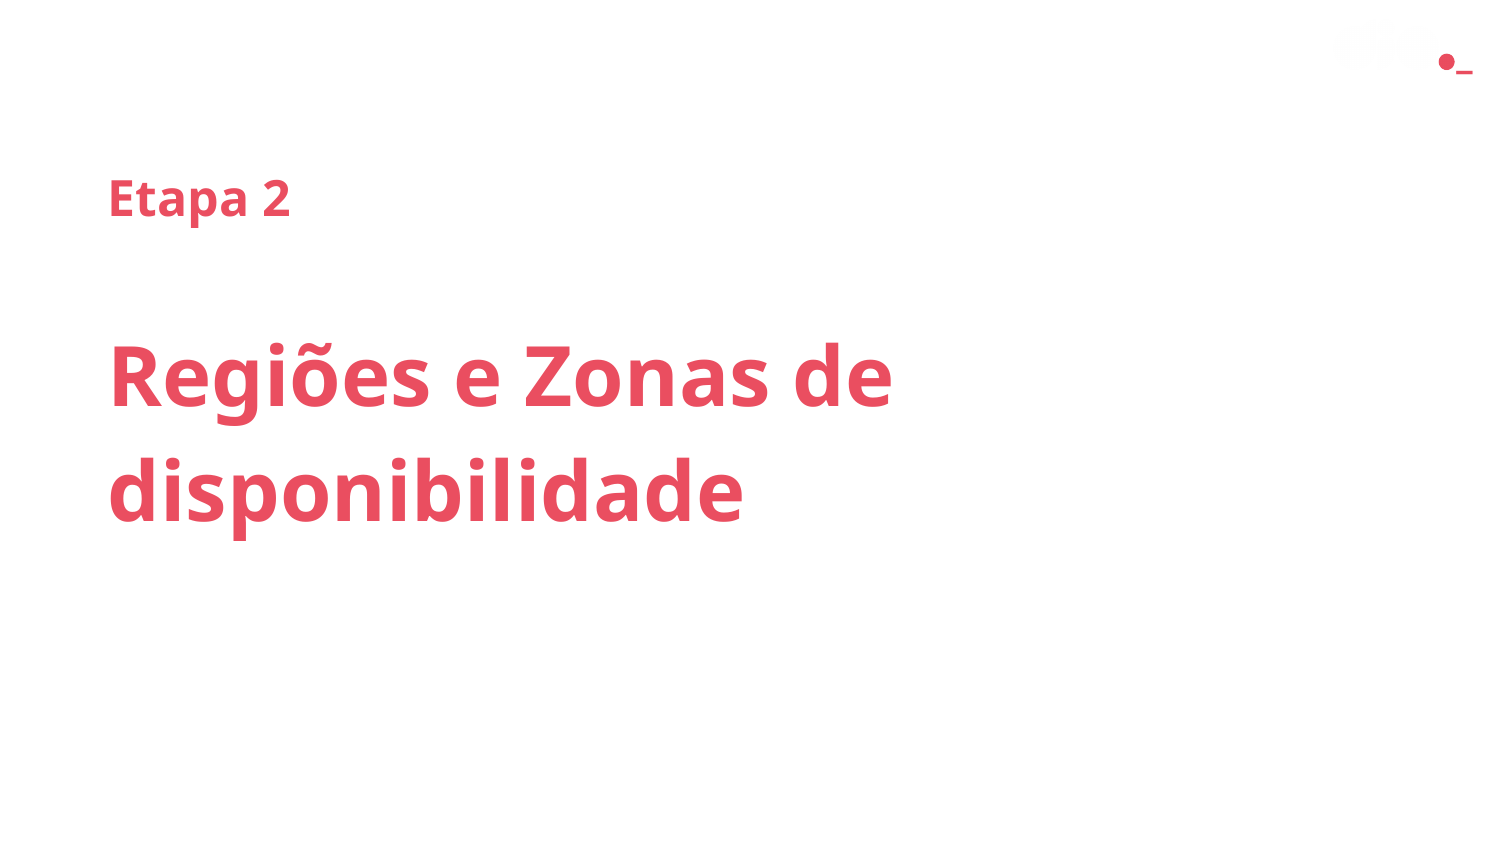

Etapa 2
Regiões e Zonas de disponibilidade